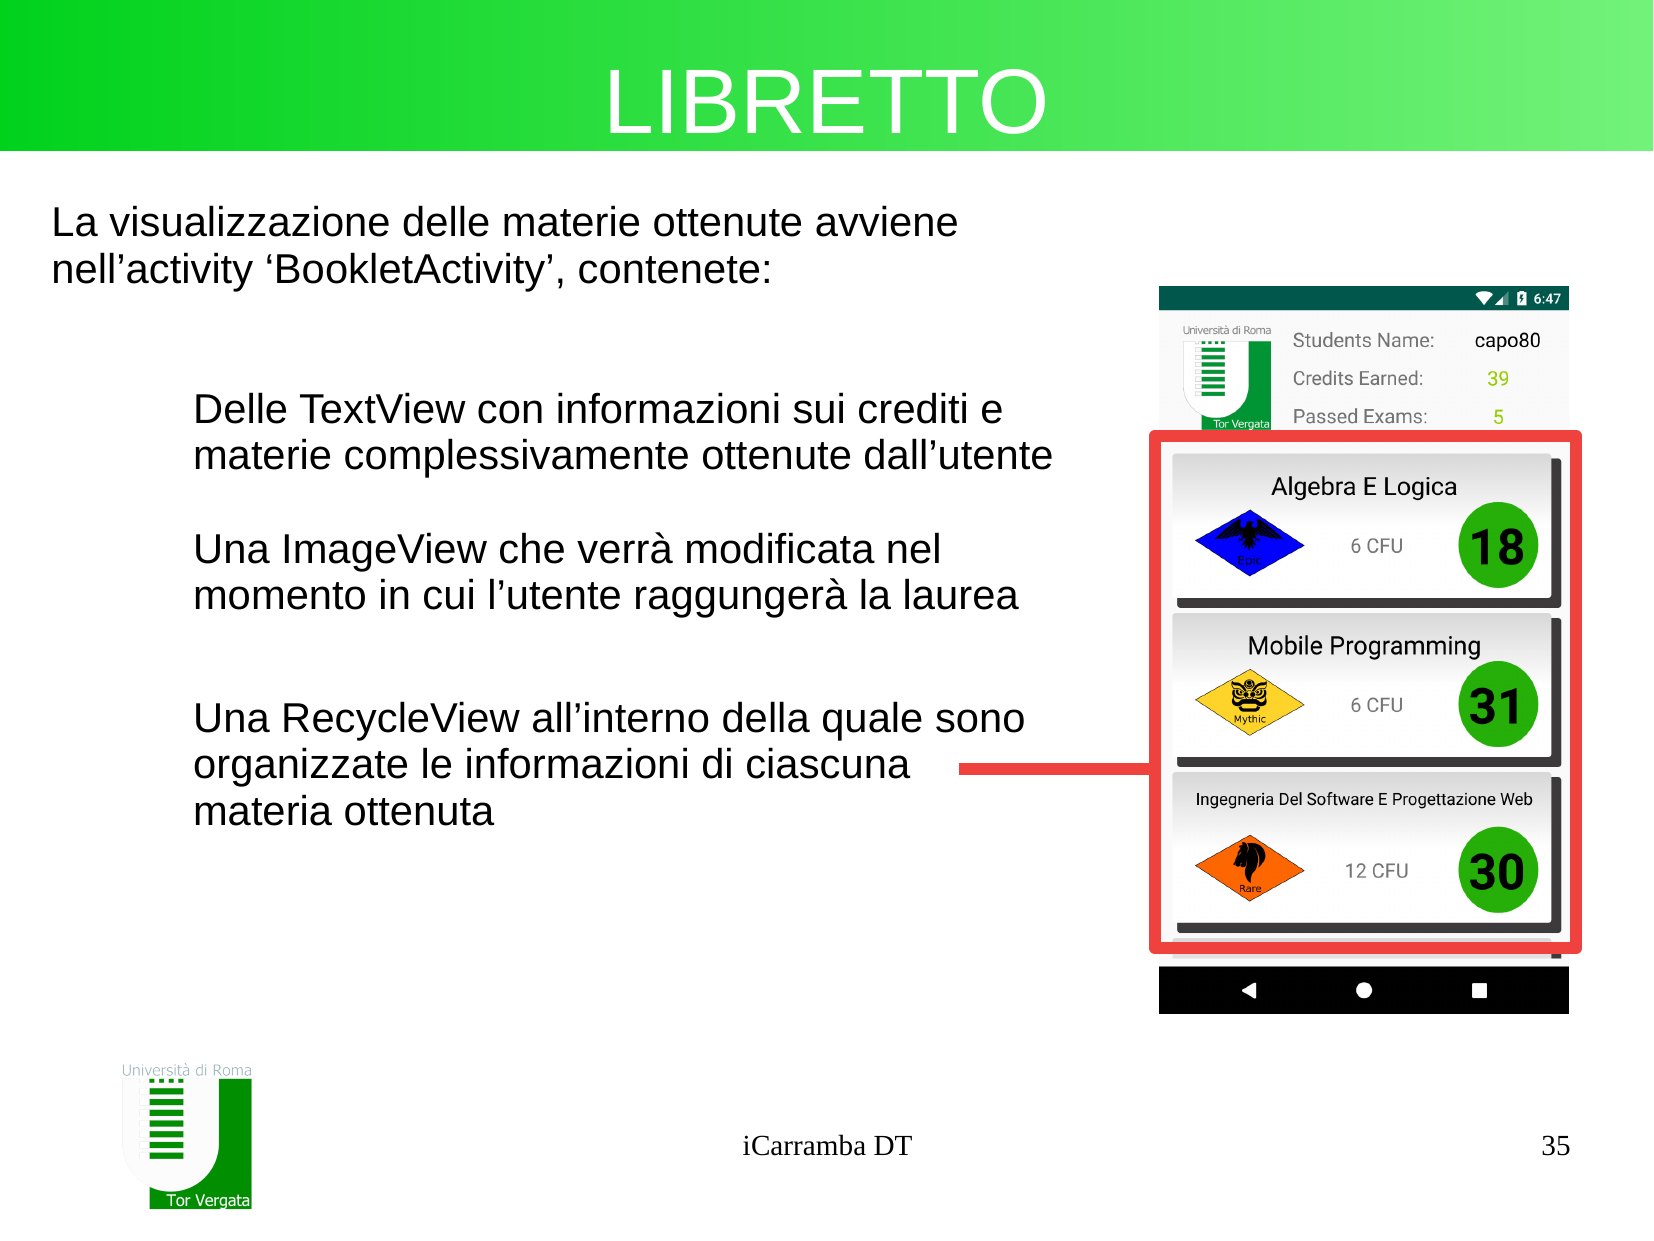

# LIBRETTO
La visualizzazione delle materie ottenute avviene
nell’activity ‘BookletActivity’, contenete:
Delle TextView con informazioni sui crediti e
materie complessivamente ottenute dall’utente
Una ImageView che verrà modificata nel
momento in cui l’utente raggungerà la laurea
Una RecycleView all’interno della quale sono
organizzate le informazioni di ciascuna
materia ottenuta
35